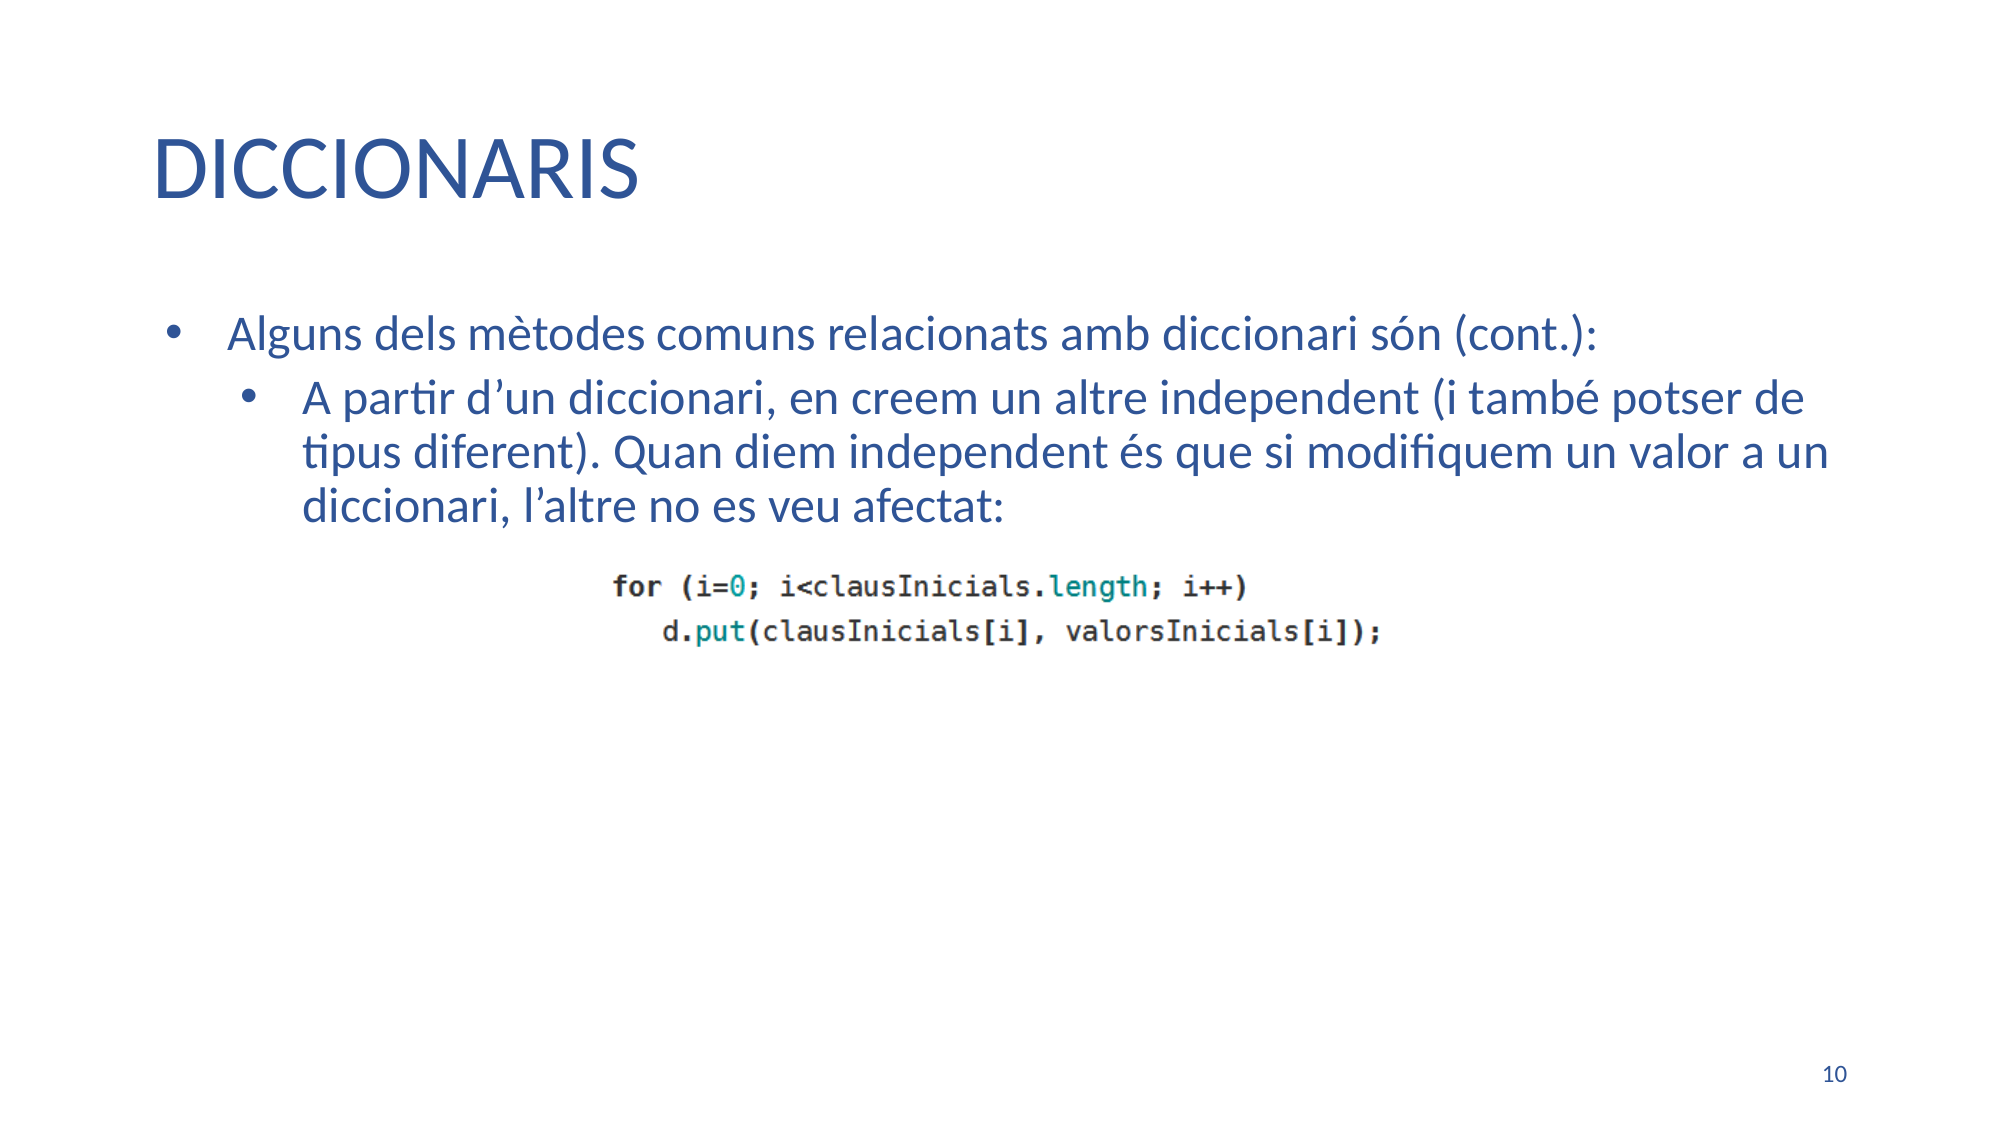

# DICCIONARIS
Alguns dels mètodes comuns relacionats amb diccionari són (cont.):
A partir d’un diccionari, en creem un altre independent (i també potser de tipus diferent). Quan diem independent és que si modifiquem un valor a un diccionari, l’altre no es veu afectat: